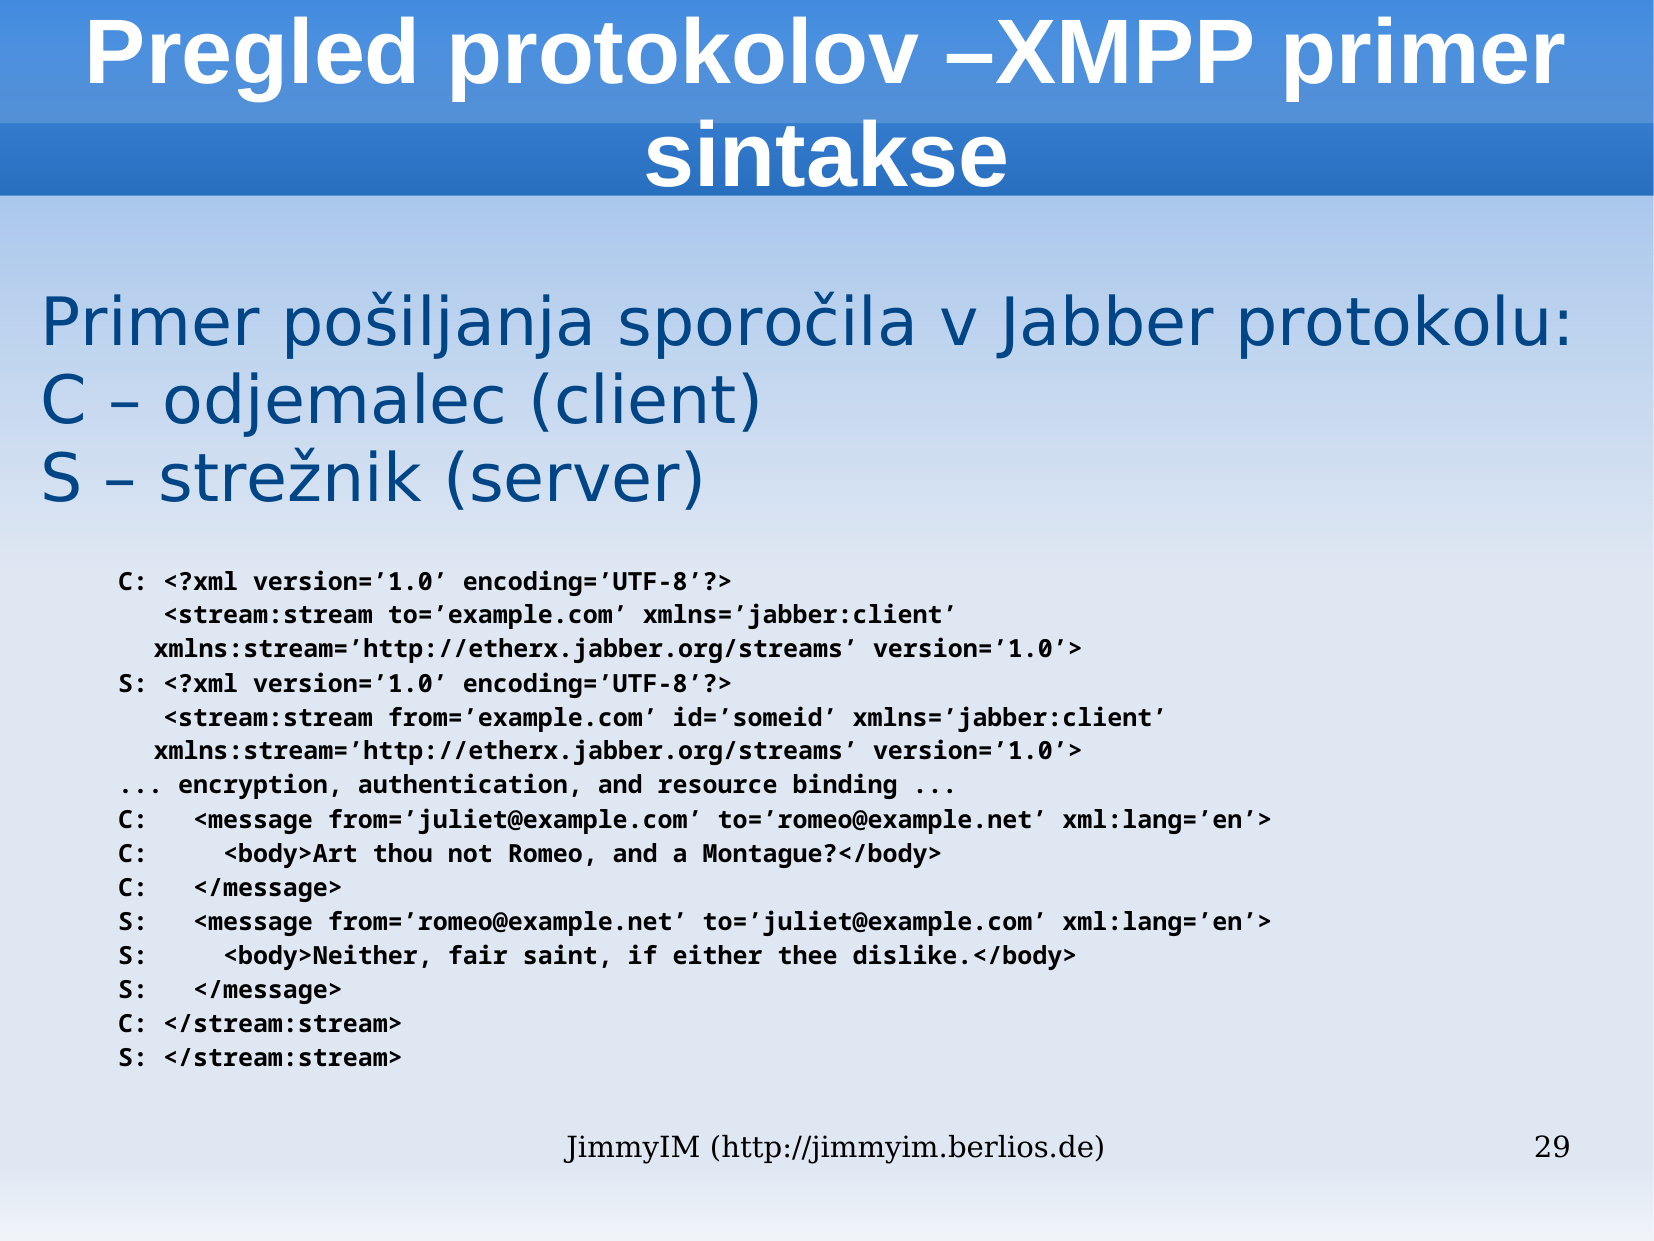

# Pregled protokolov –XMPP primer sintakse
Primer pošiljanja sporočila v Jabber protokolu:
C – odjemalec (client)
S – strežnik (server)
C: <?xml version=’1.0’ encoding=’UTF-8’?>
 <stream:stream to=’example.com’ xmlns=’jabber:client’ xmlns:stream=’http://etherx.jabber.org/streams’ version=’1.0’>
S: <?xml version=’1.0’ encoding=’UTF-8’?>
 <stream:stream from=’example.com’ id=’someid’ xmlns=’jabber:client’ xmlns:stream=’http://etherx.jabber.org/streams’ version=’1.0’>
... encryption, authentication, and resource binding ...
C: <message from=’juliet@example.com’ to=’romeo@example.net’ xml:lang=’en’>
C: <body>Art thou not Romeo, and a Montague?</body>
C: </message>
S: <message from=’romeo@example.net’ to=’juliet@example.com’ xml:lang=’en’>
S: <body>Neither, fair saint, if either thee dislike.</body>
S: </message>
C: </stream:stream>
S: </stream:stream>
JimmyIM (http://jimmyim.berlios.de)
29